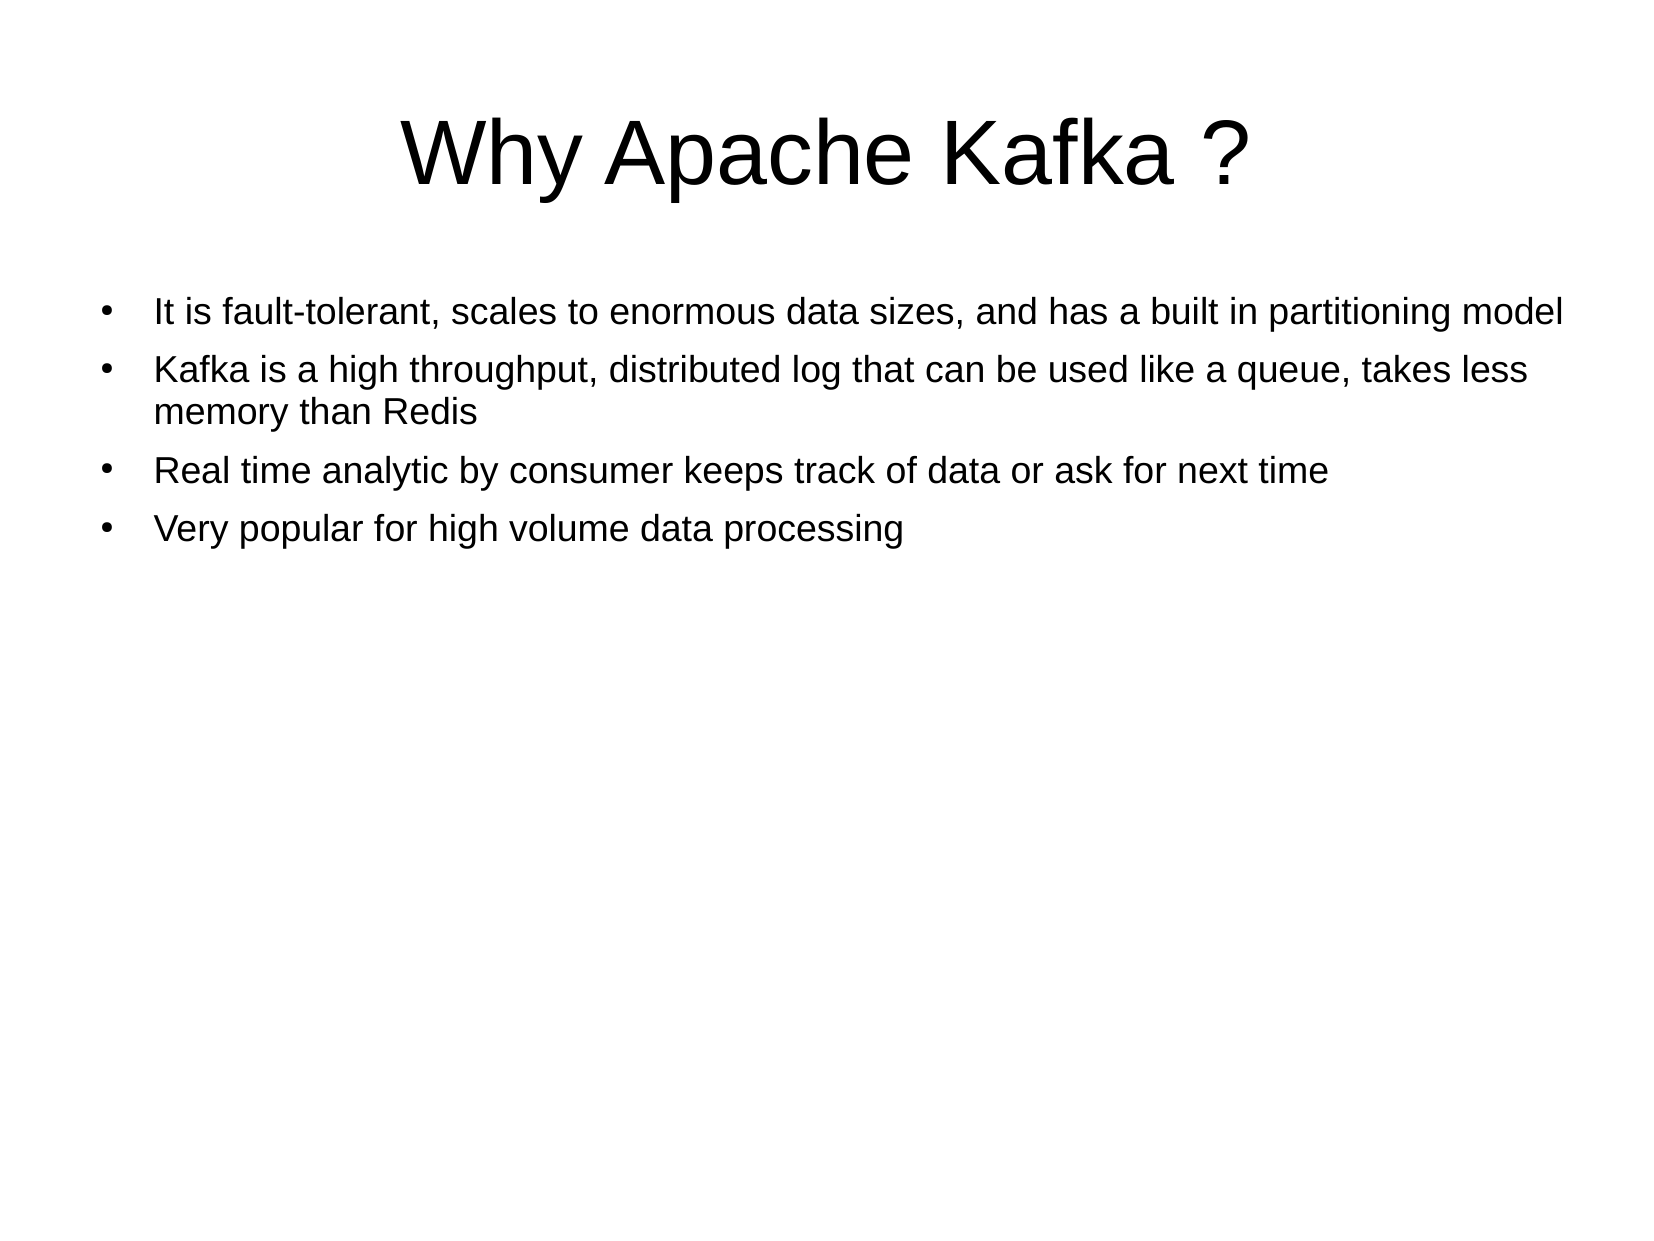

# Why Apache Kafka ?
It is fault-tolerant, scales to enormous data sizes, and has a built in partitioning model
Kafka is a high throughput, distributed log that can be used like a queue, takes less memory than Redis
Real time analytic by consumer keeps track of data or ask for next time
Very popular for high volume data processing